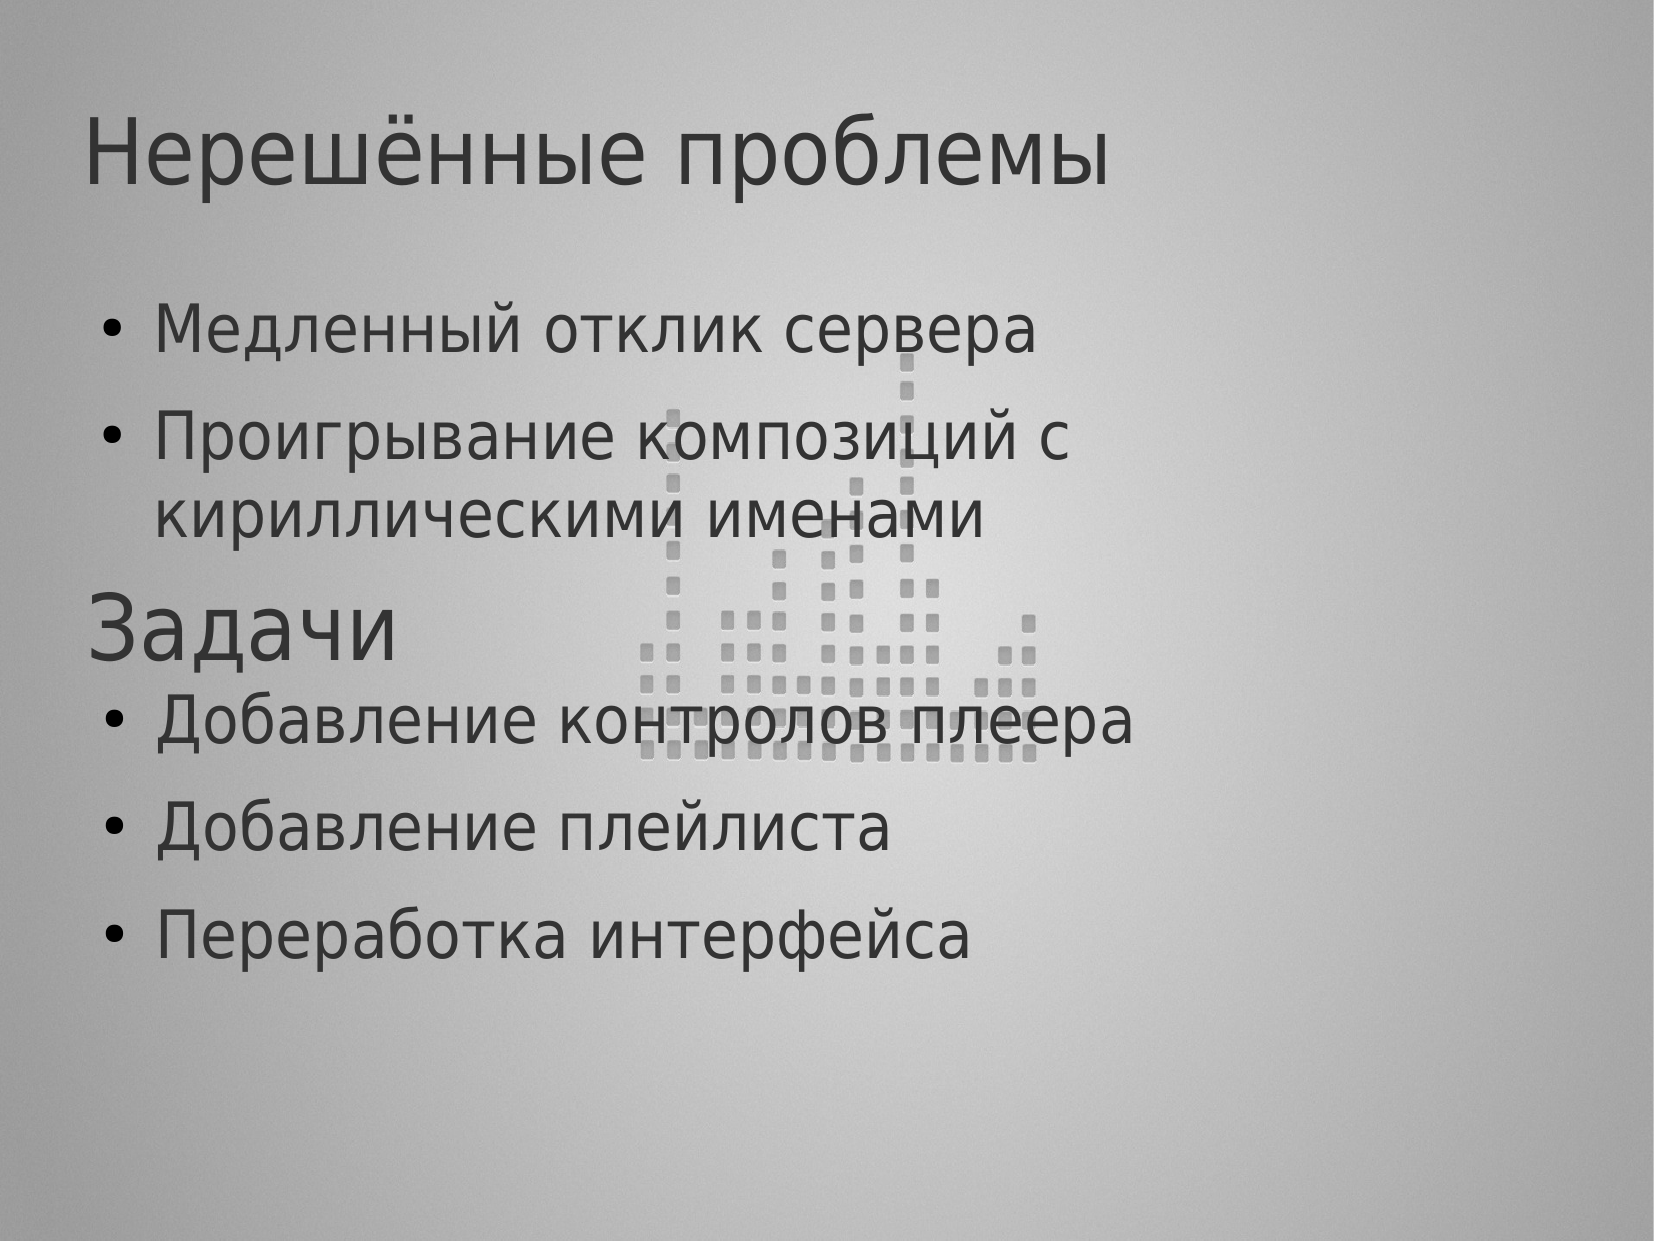

# Нерешённые проблемы
Медленный отклик сервера
Проигрывание композиций с кириллическими именами
Задачи
Добавление контролов плеера
Добавление плейлиста
Переработка интерфейса